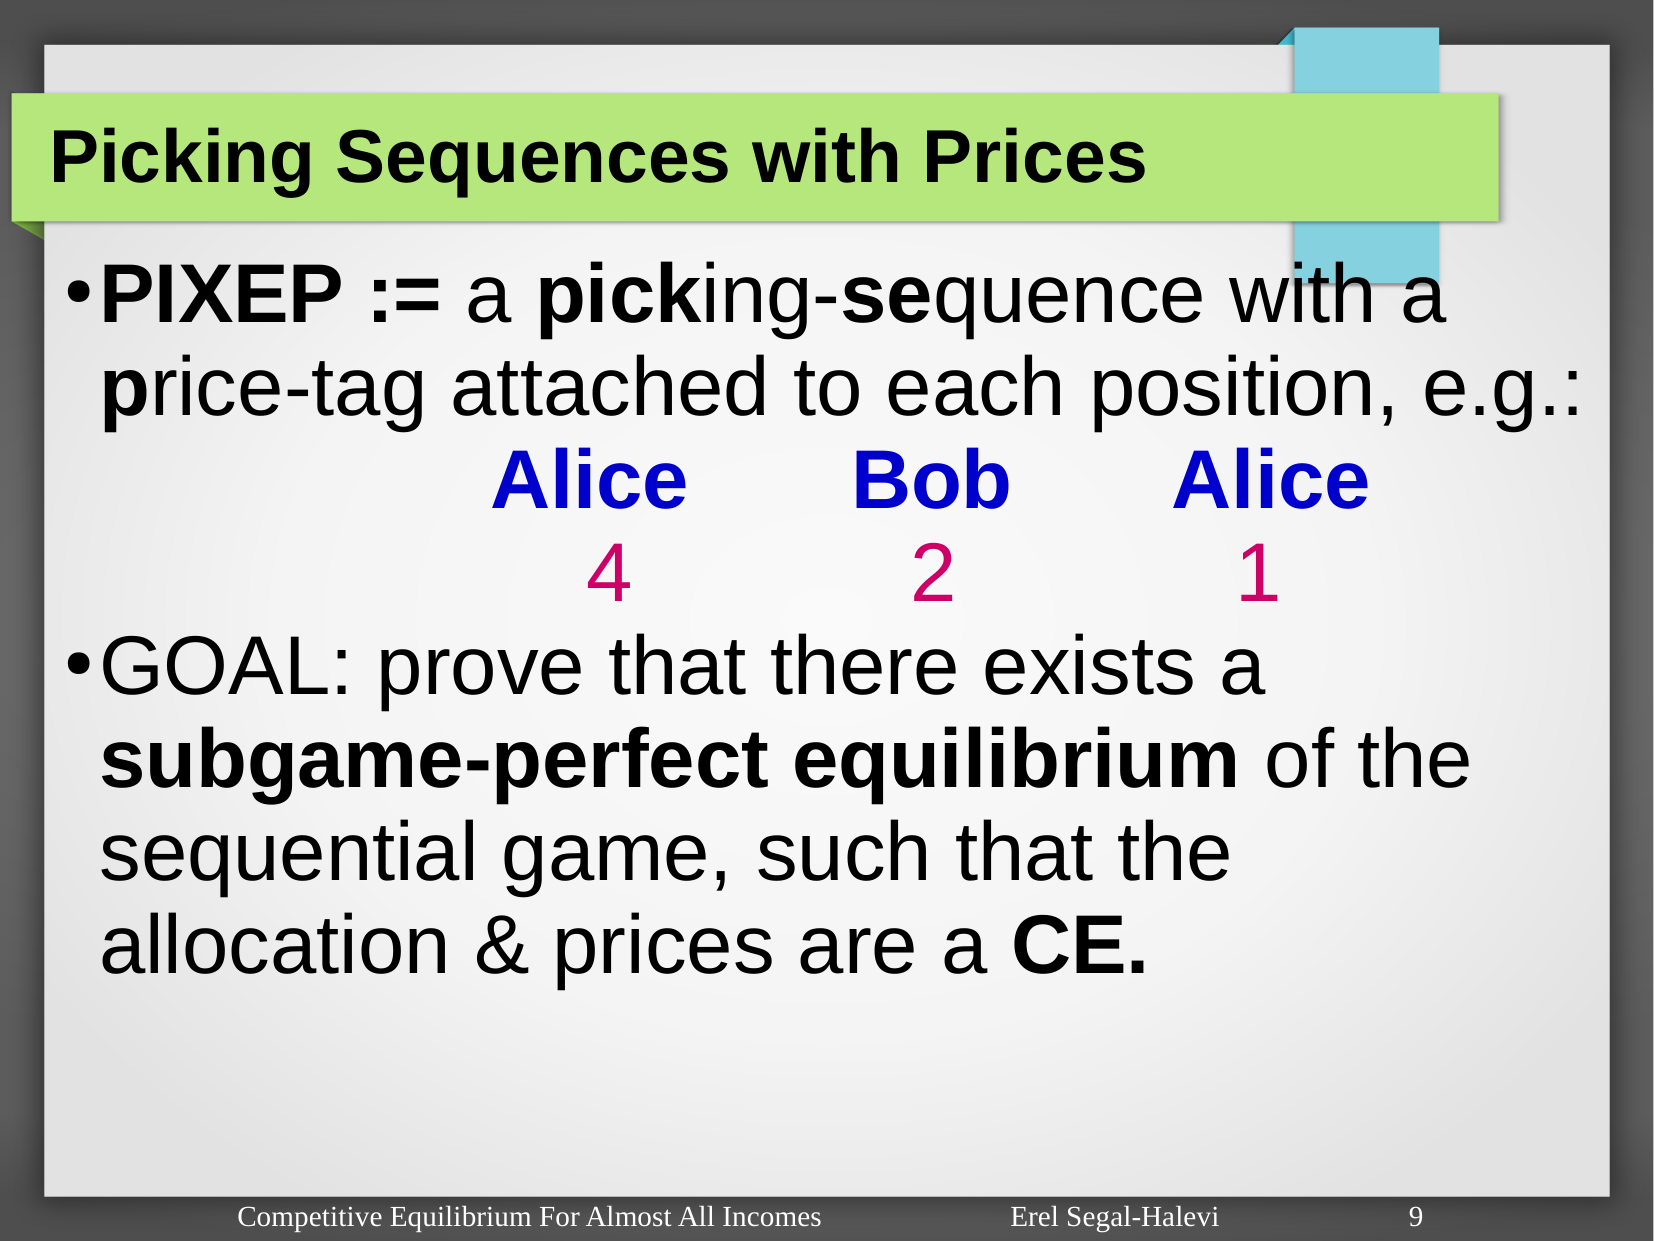

# Picking Sequences with Prices
PIXEP := a picking-sequence with a price-tag attached to each position, e.g.:
 Alice Bob Alice
 4 2 1
GOAL: prove that there exists a subgame-perfect equilibrium of the sequential game, such that the allocation & prices are a CE.